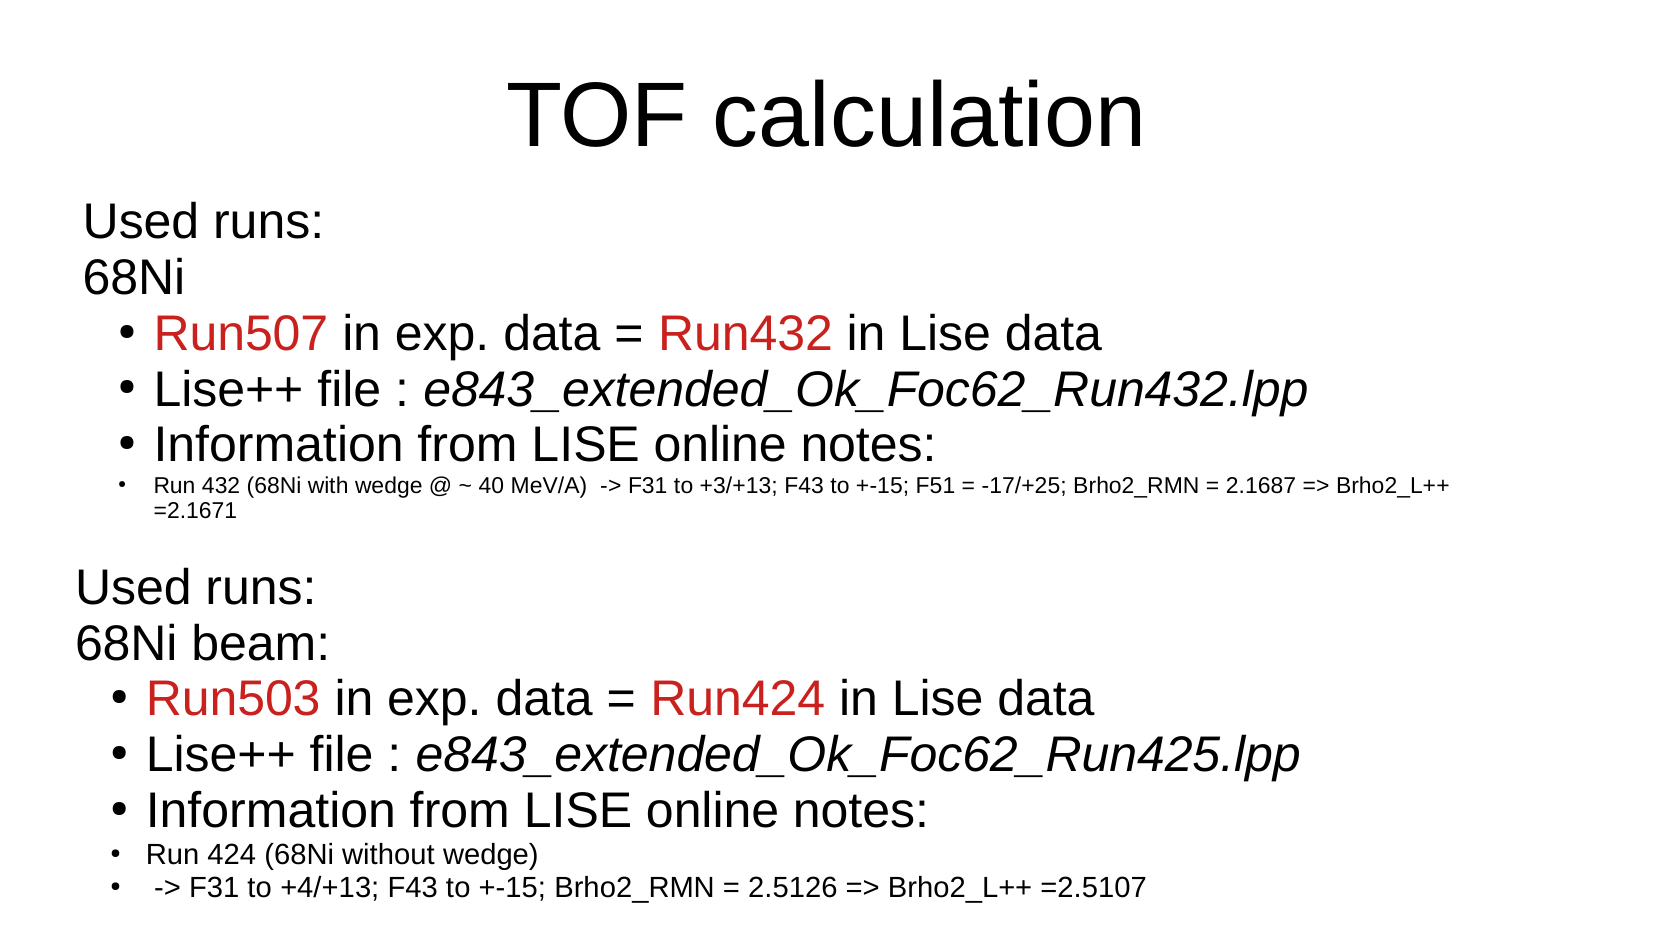

# TOF calculation
Used runs:
68Ni
Run507 in exp. data = Run432 in Lise data
Lise++ file : e843_extended_Ok_Foc62_Run432.lpp
Information from LISE online notes:
Run 432 (68Ni with wedge @ ~ 40 MeV/A) -> F31 to +3/+13; F43 to +-15; F51 = -17/+25; Brho2_RMN = 2.1687 => Brho2_L++ =2.1671
Used runs:
68Ni beam:
Run503 in exp. data = Run424 in Lise data
Lise++ file : e843_extended_Ok_Foc62_Run425.lpp
Information from LISE online notes:
Run 424 (68Ni without wedge)
 -> F31 to +4/+13; F43 to +-15; Brho2_RMN = 2.5126 => Brho2_L++ =2.5107